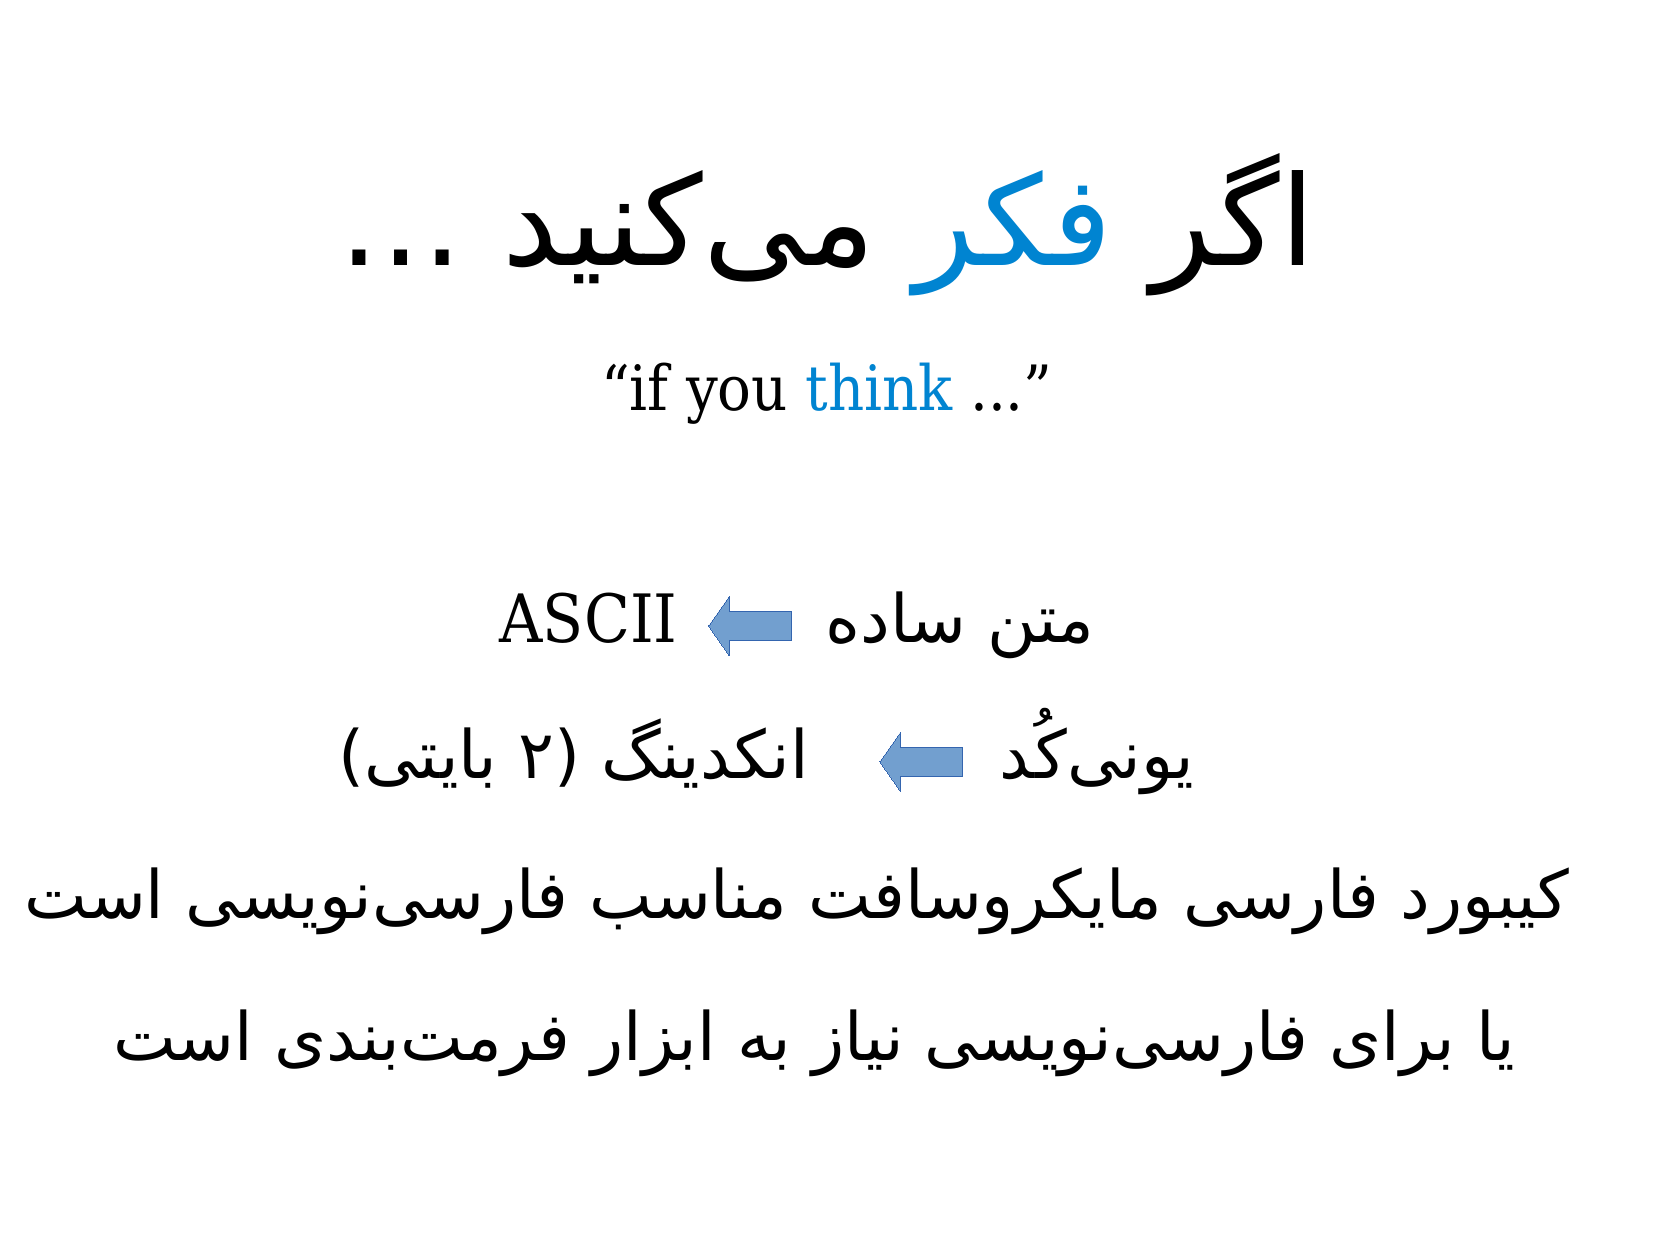

اگر فکر می‌کنید …
“if you think ...”
متن ساده ASCII
 یونی‌کُد انکدینگ (۲ بایتی)
کیبورد فارسی مایکروسافت مناسب فارسی‌نویسی است
یا برای فارسی‌نویسی نیاز به ابزار فرمت‌بندی است